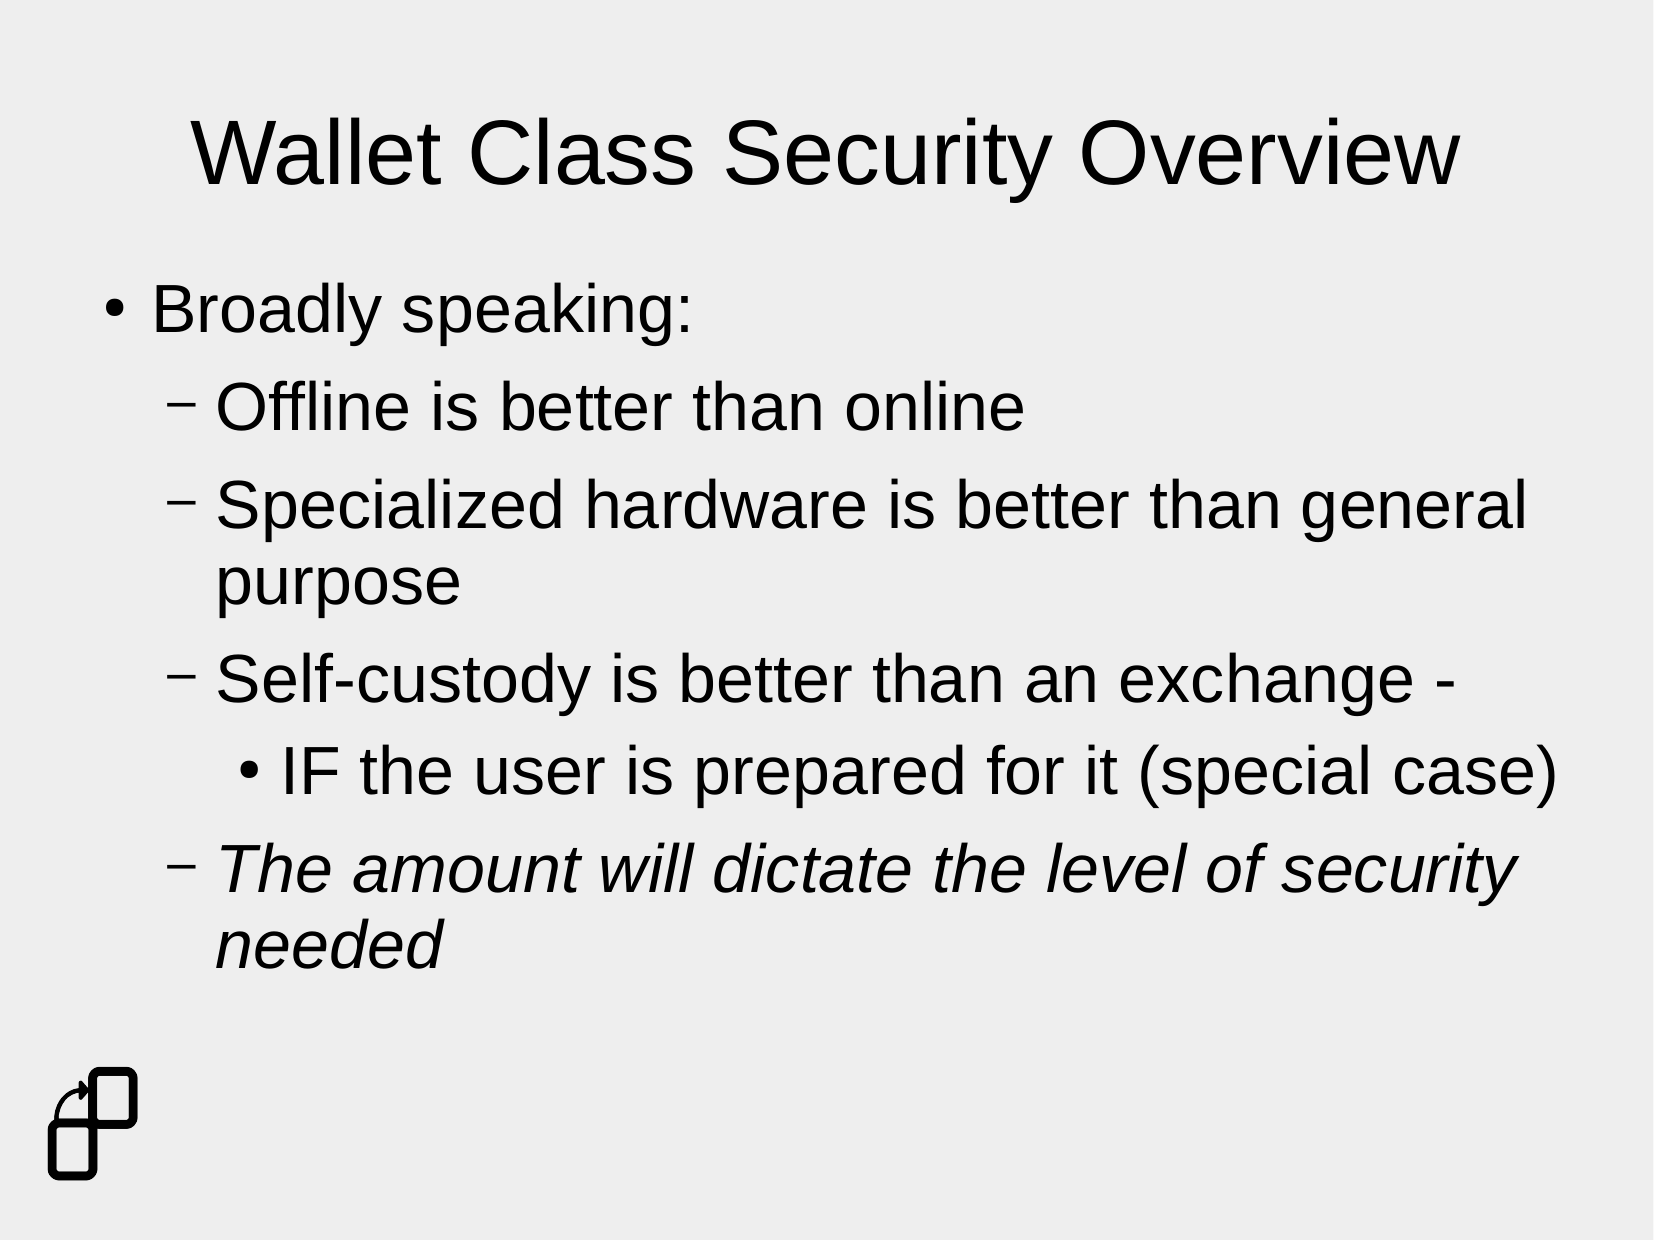

# Wallet Class Security Overview
Broadly speaking:
Offline is better than online
Specialized hardware is better than general purpose
Self-custody is better than an exchange -
IF the user is prepared for it (special case)
The amount will dictate the level of security needed